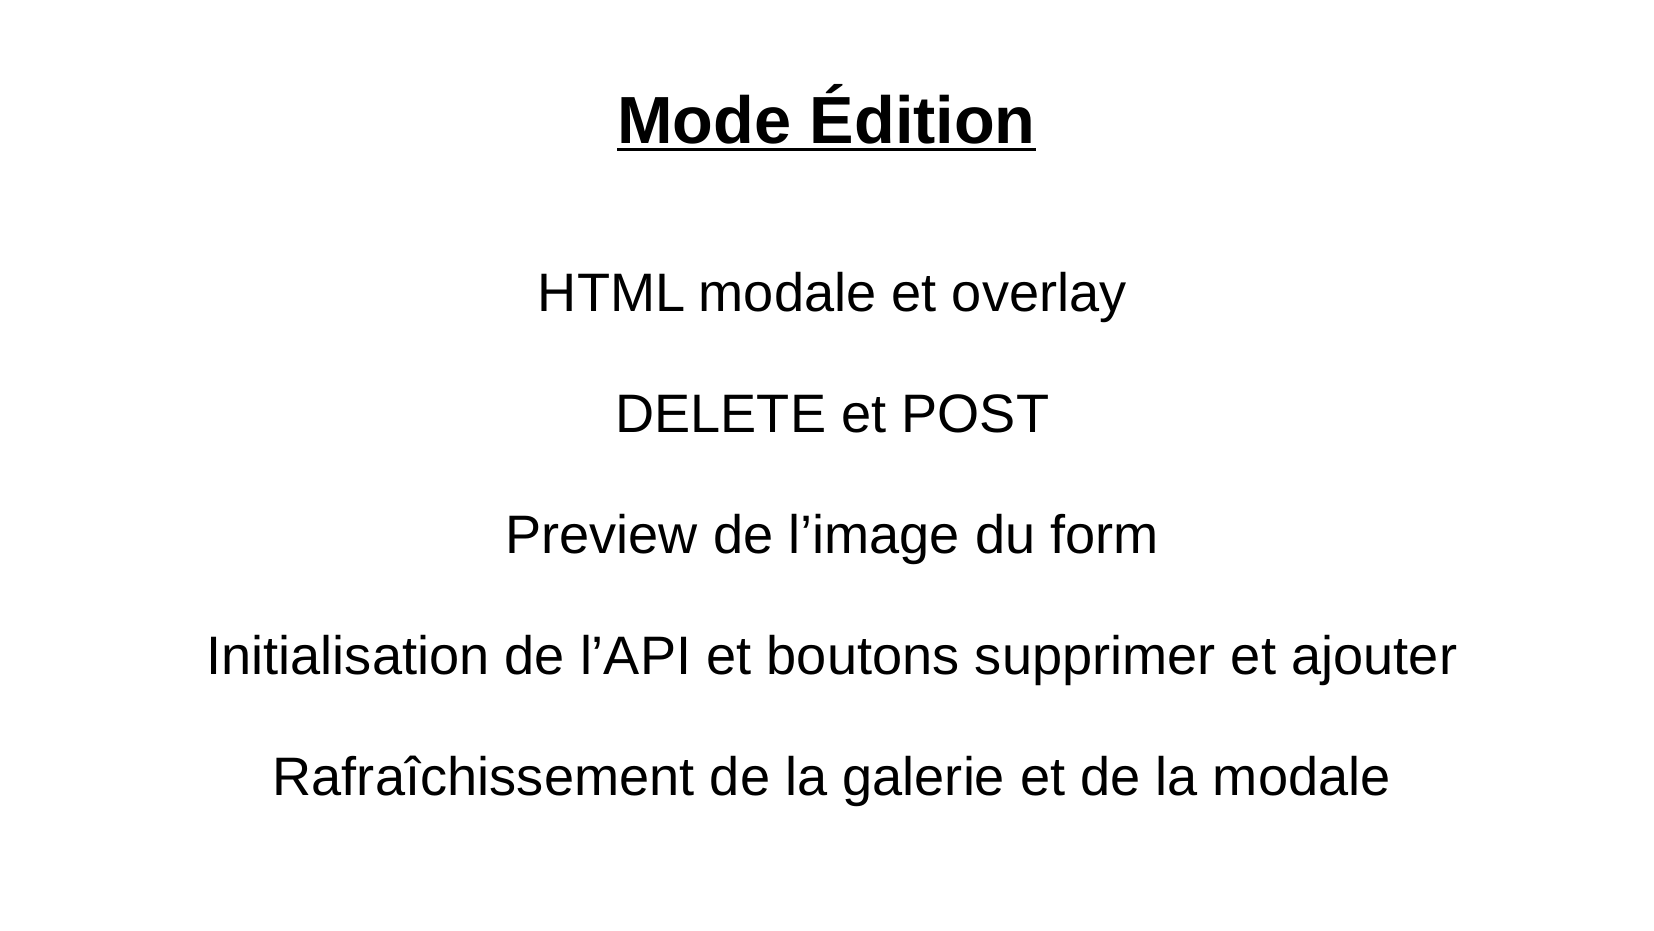

# Mode Édition
HTML modale et overlay
DELETE et POST
Preview de l’image du form
Initialisation de l’API et boutons supprimer et ajouter
Rafraîchissement de la galerie et de la modale